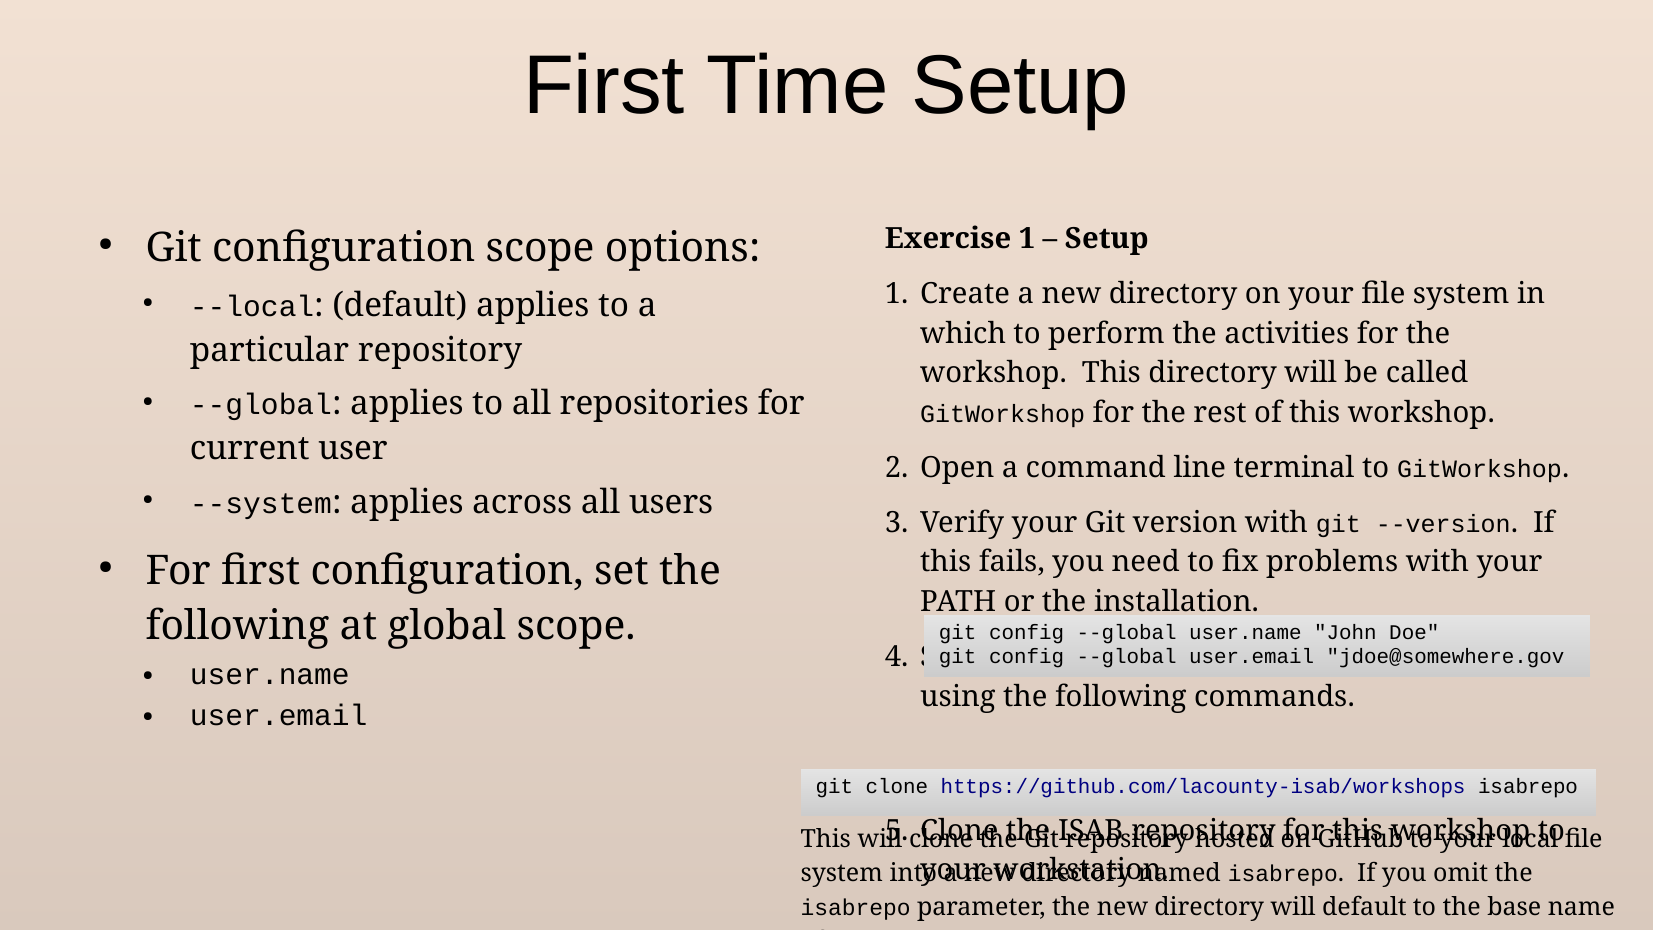

# First Time Setup
Exercise 1 – Setup
Create a new directory on your file system in which to perform the activities for the workshop. This directory will be called GitWorkshop for the rest of this workshop.
Open a command line terminal to GitWorkshop.
Verify your Git version with git --version. If this fails, you need to fix problems with your PATH or the installation.
Set your name and email in the global scope using the following commands.
Clone the ISAB repository for this workshop to your workstation.
Git configuration scope options:
--local: (default) applies to a particular repository
--global: applies to all repositories for current user
--system: applies across all users
For first configuration, set the following at global scope.
user.name
user.email
git config --global user.name "John Doe"
git config --global user.email "jdoe@somewhere.gov
git clone https://github.com/lacounty-isab/workshops isabrepo
This will clone the Git repository hosted on GitHub to your local file system into a new directory named isabrepo. If you omit the isabrepo parameter, the new directory will default to the base name of the repository, in this case workshops.